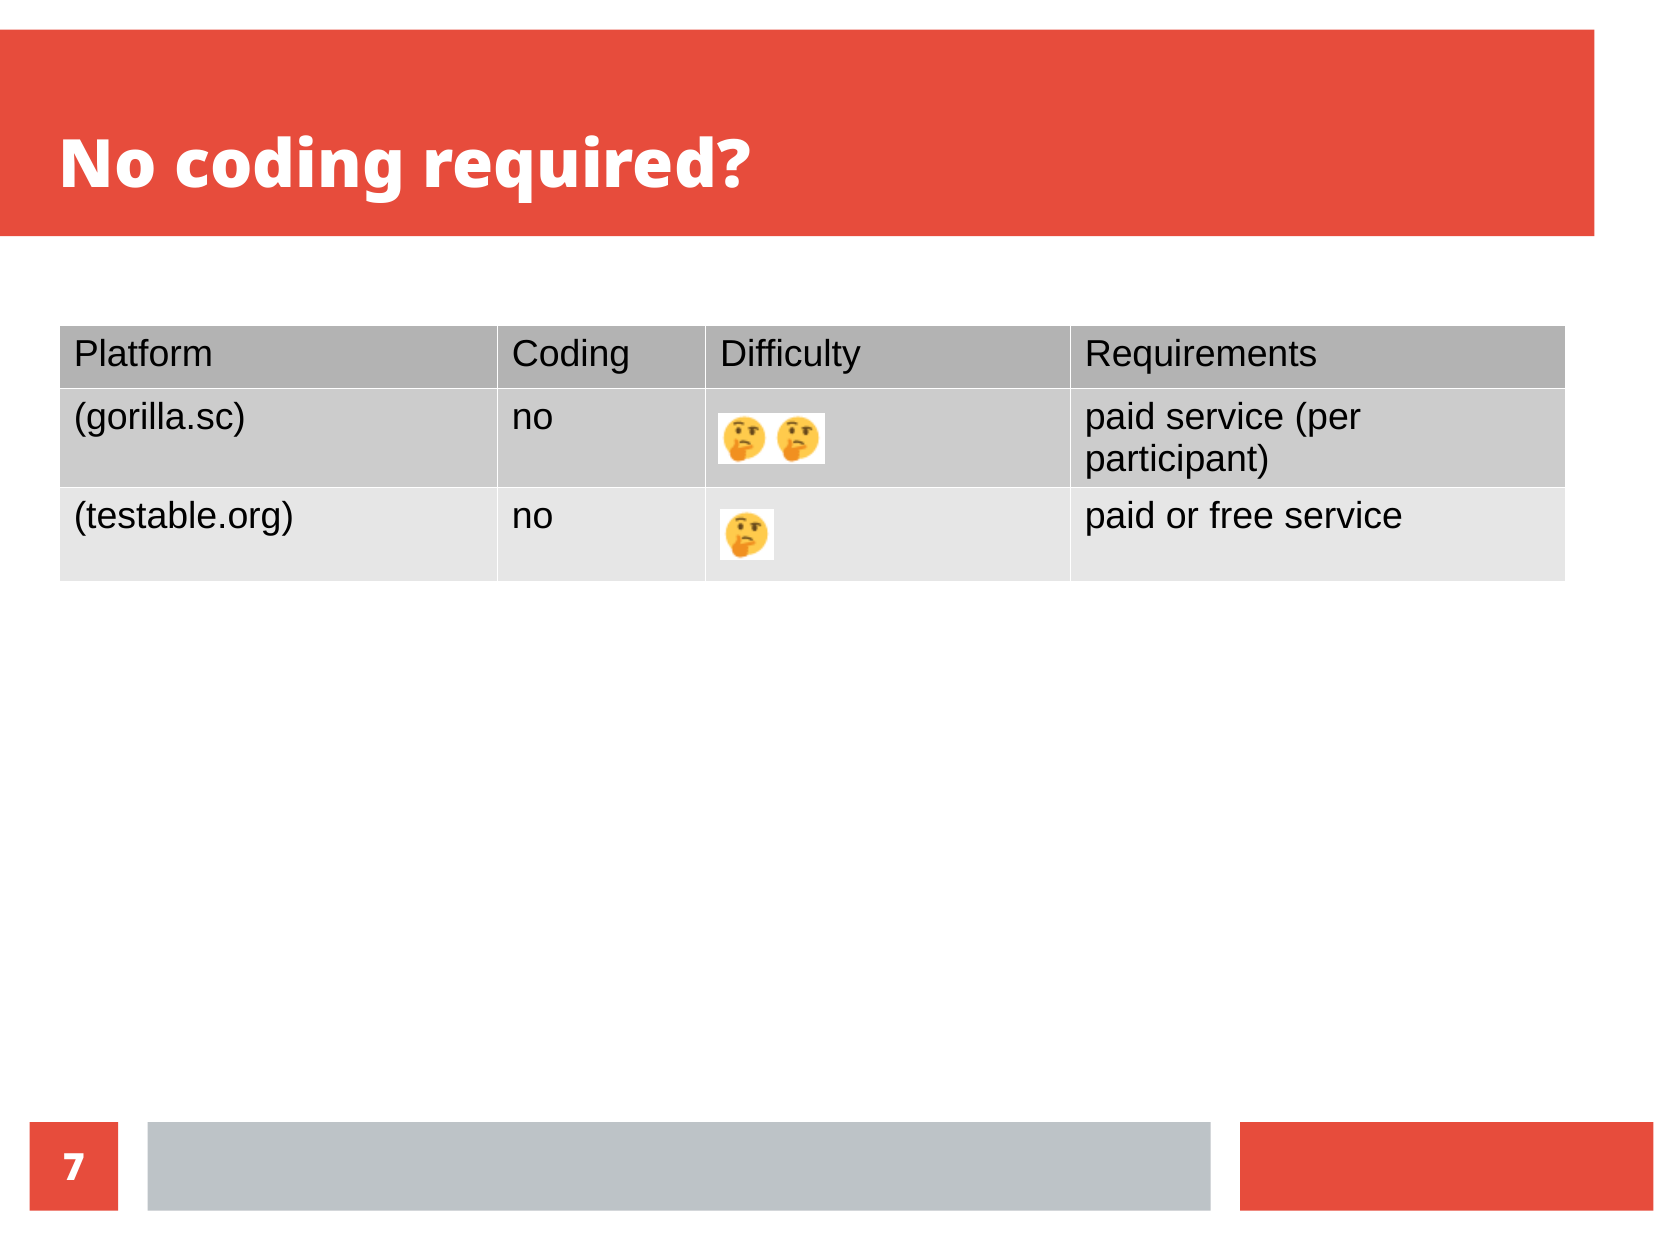

# No coding required?
| Platform | Coding | Difficulty | Requirements |
| --- | --- | --- | --- |
| (gorilla.sc) | no | | paid service (per participant) |
| (testable.org) | no | | paid or free service |
7